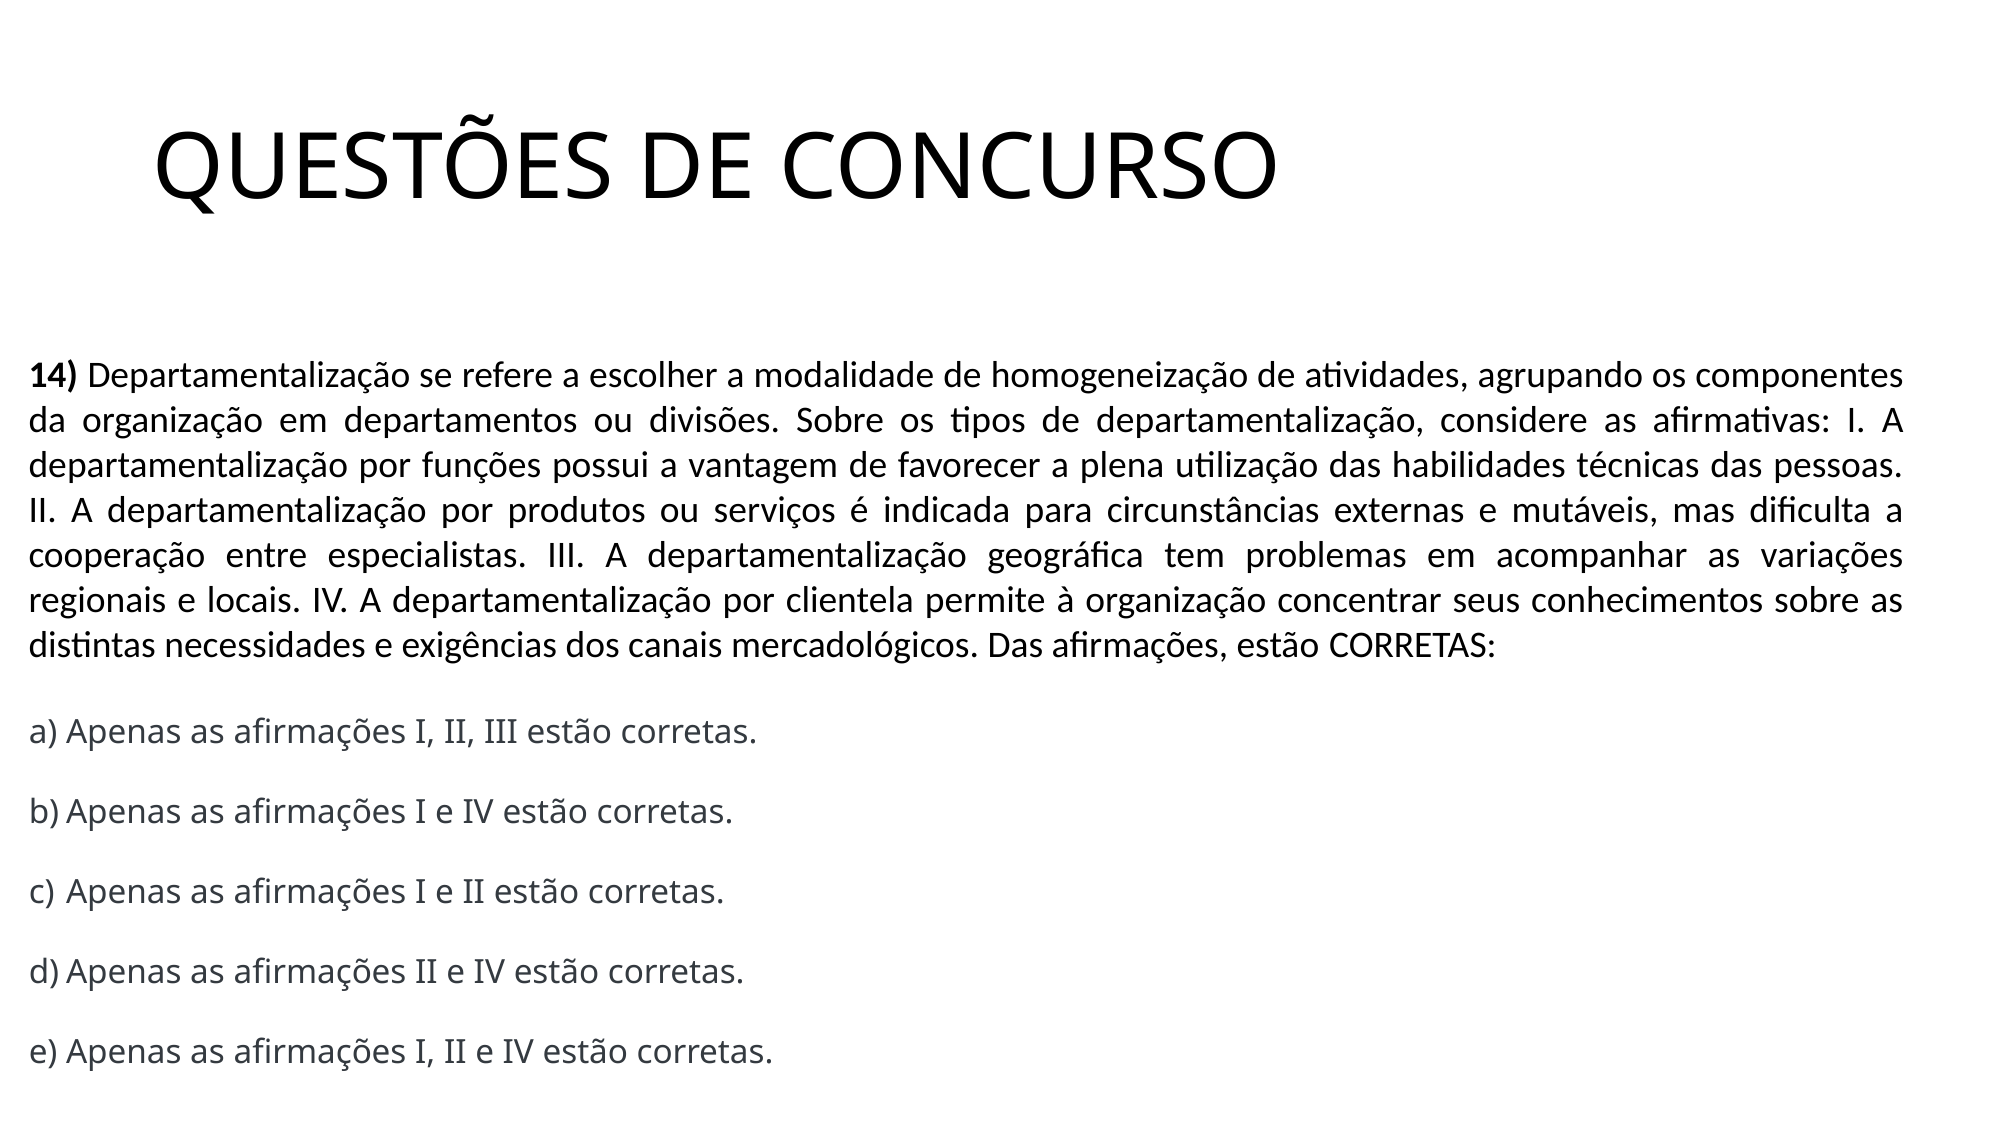

# QUESTÕES DE CONCURSO
14) Departamentalização se refere a escolher a modalidade de homogeneização de atividades, agrupando os componentes da organização em departamentos ou divisões. Sobre os tipos de departamentalização, considere as afirmativas: I. A departamentalização por funções possui a vantagem de favorecer a plena utilização das habilidades técnicas das pessoas. II. A departamentalização por produtos ou serviços é indicada para circunstâncias externas e mutáveis, mas dificulta a cooperação entre especialistas. III. A departamentalização geográfica tem problemas em acompanhar as variações regionais e locais. IV. A departamentalização por clientela permite à organização concentrar seus conhecimentos sobre as distintas necessidades e exigências dos canais mercadológicos. Das afirmações, estão CORRETAS:
Apenas as afirmações I, II, III estão corretas.
Apenas as afirmações I e IV estão corretas.
Apenas as afirmações I e II estão corretas.
Apenas as afirmações II e IV estão corretas.
Apenas as afirmações I, II e IV estão corretas.